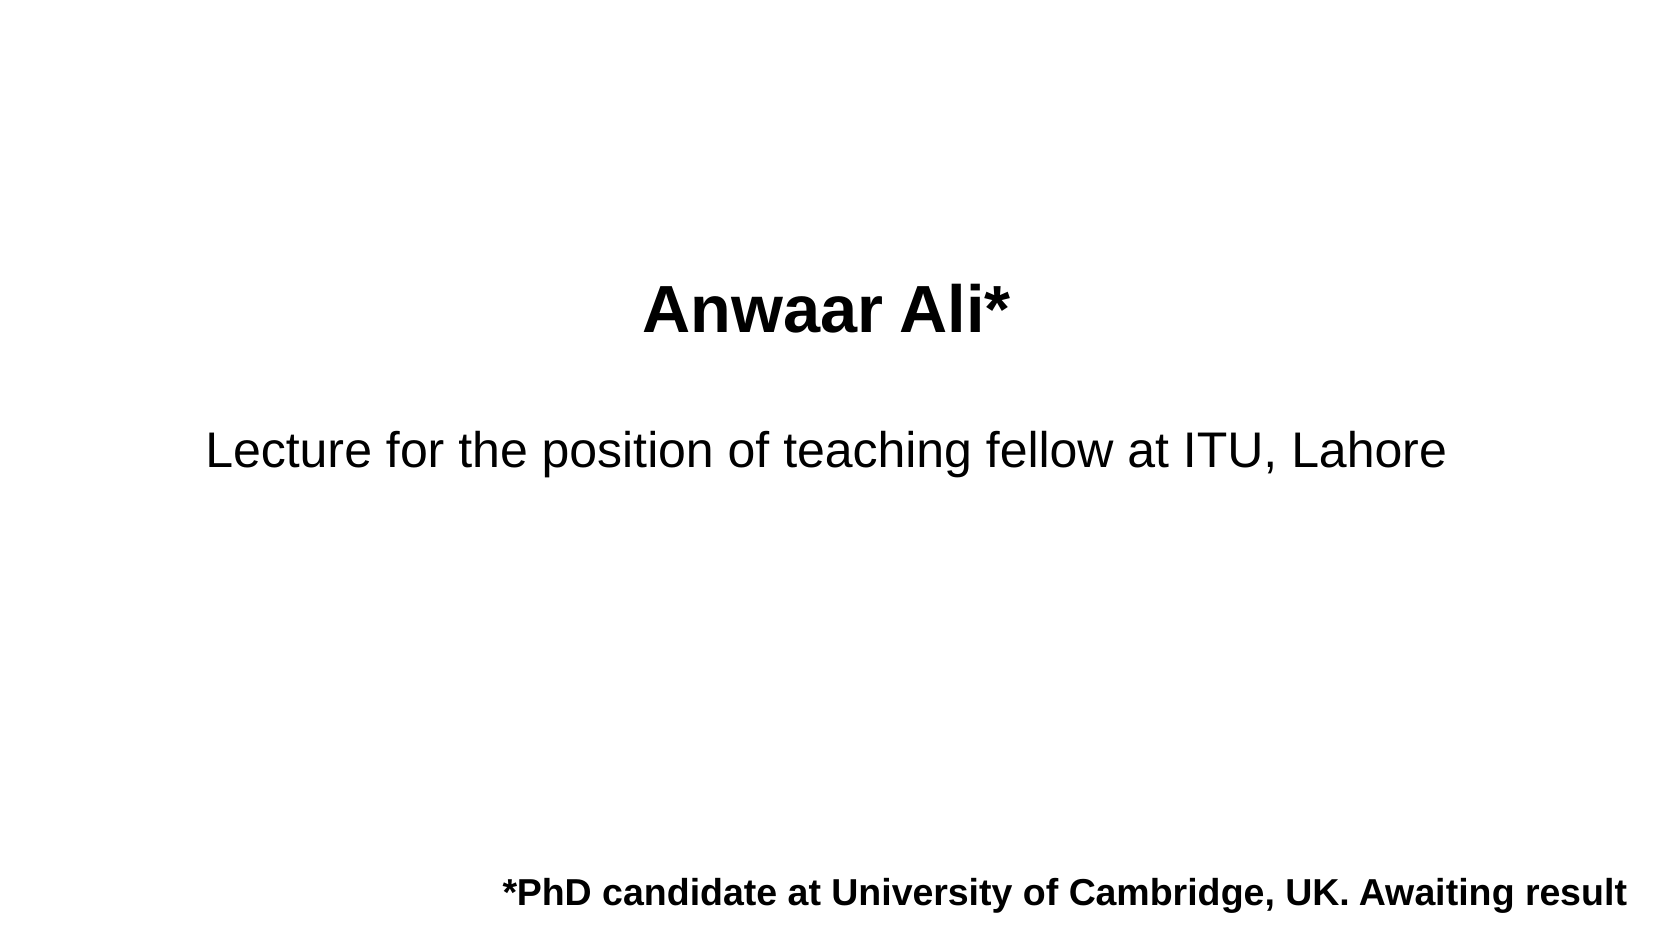

# Anwaar Ali*
Lecture for the position of teaching fellow at ITU, Lahore
*PhD candidate at University of Cambridge, UK. Awaiting result